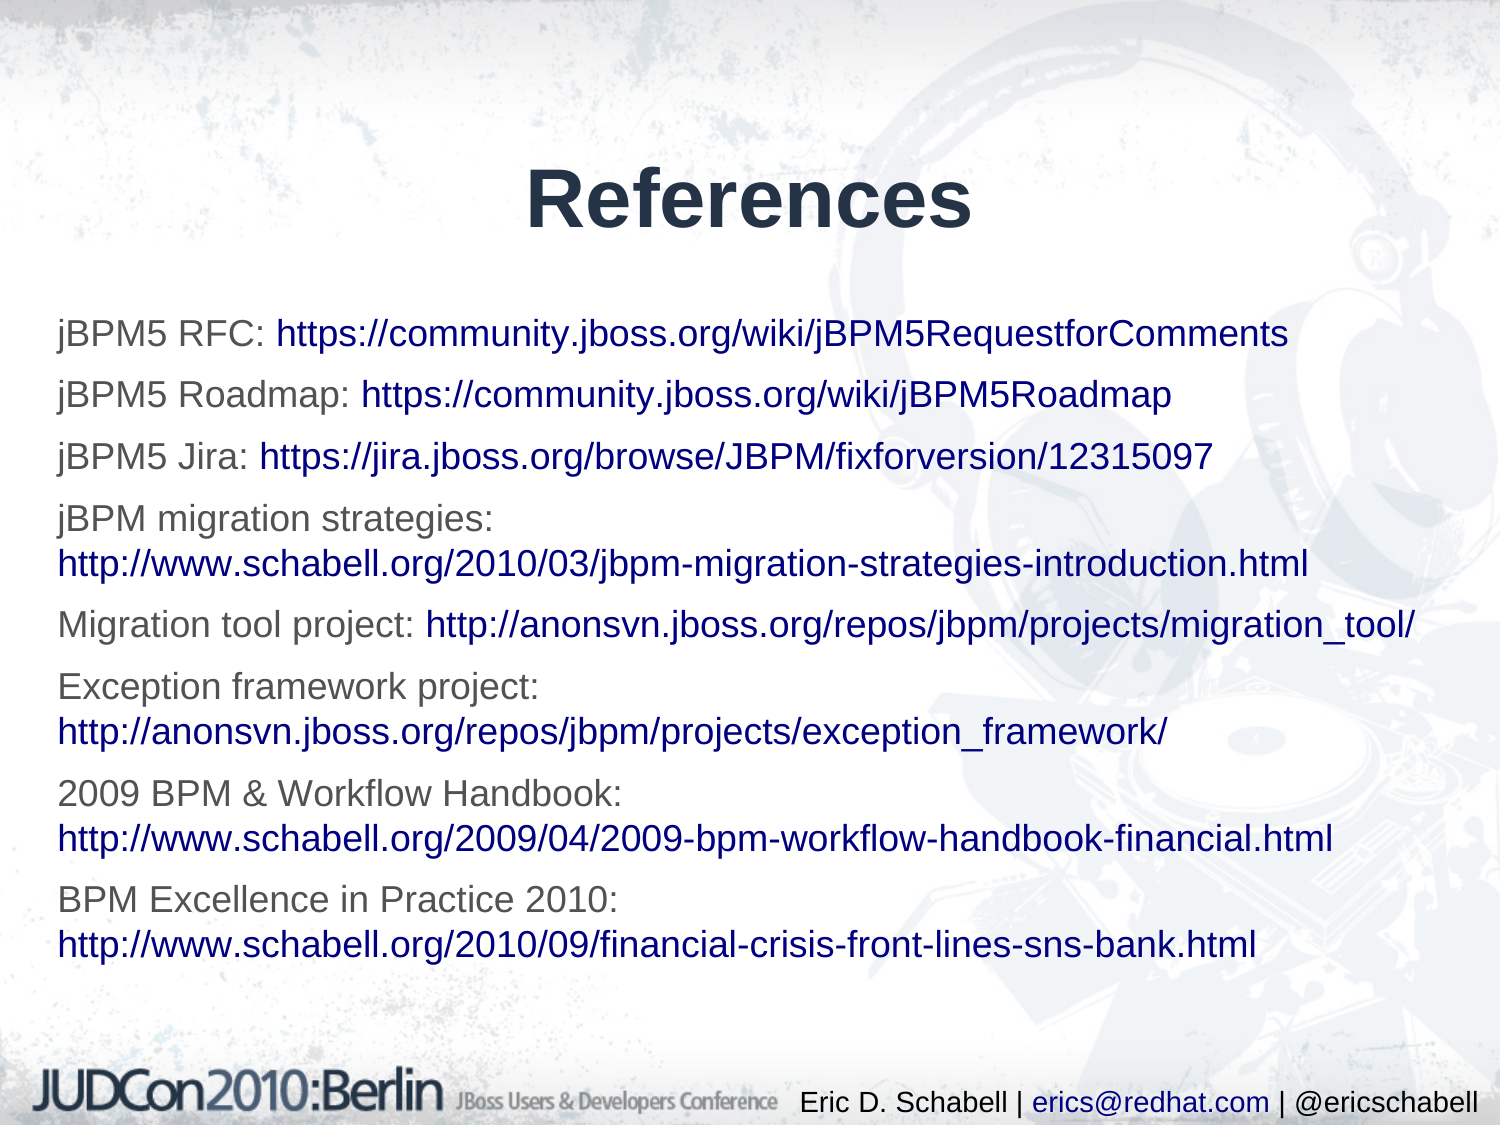

# References
jBPM5 RFC: https://community.jboss.org/wiki/jBPM5RequestforComments
jBPM5 Roadmap: https://community.jboss.org/wiki/jBPM5Roadmap
jBPM5 Jira: https://jira.jboss.org/browse/JBPM/fixforversion/12315097
jBPM migration strategies: http://www.schabell.org/2010/03/jbpm-migration-strategies-introduction.html
Migration tool project: http://anonsvn.jboss.org/repos/jbpm/projects/migration_tool/
Exception framework project: http://anonsvn.jboss.org/repos/jbpm/projects/exception_framework/
2009 BPM & Workflow Handbook: http://www.schabell.org/2009/04/2009-bpm-workflow-handbook-financial.html
BPM Excellence in Practice 2010: http://www.schabell.org/2010/09/financial-crisis-front-lines-sns-bank.html